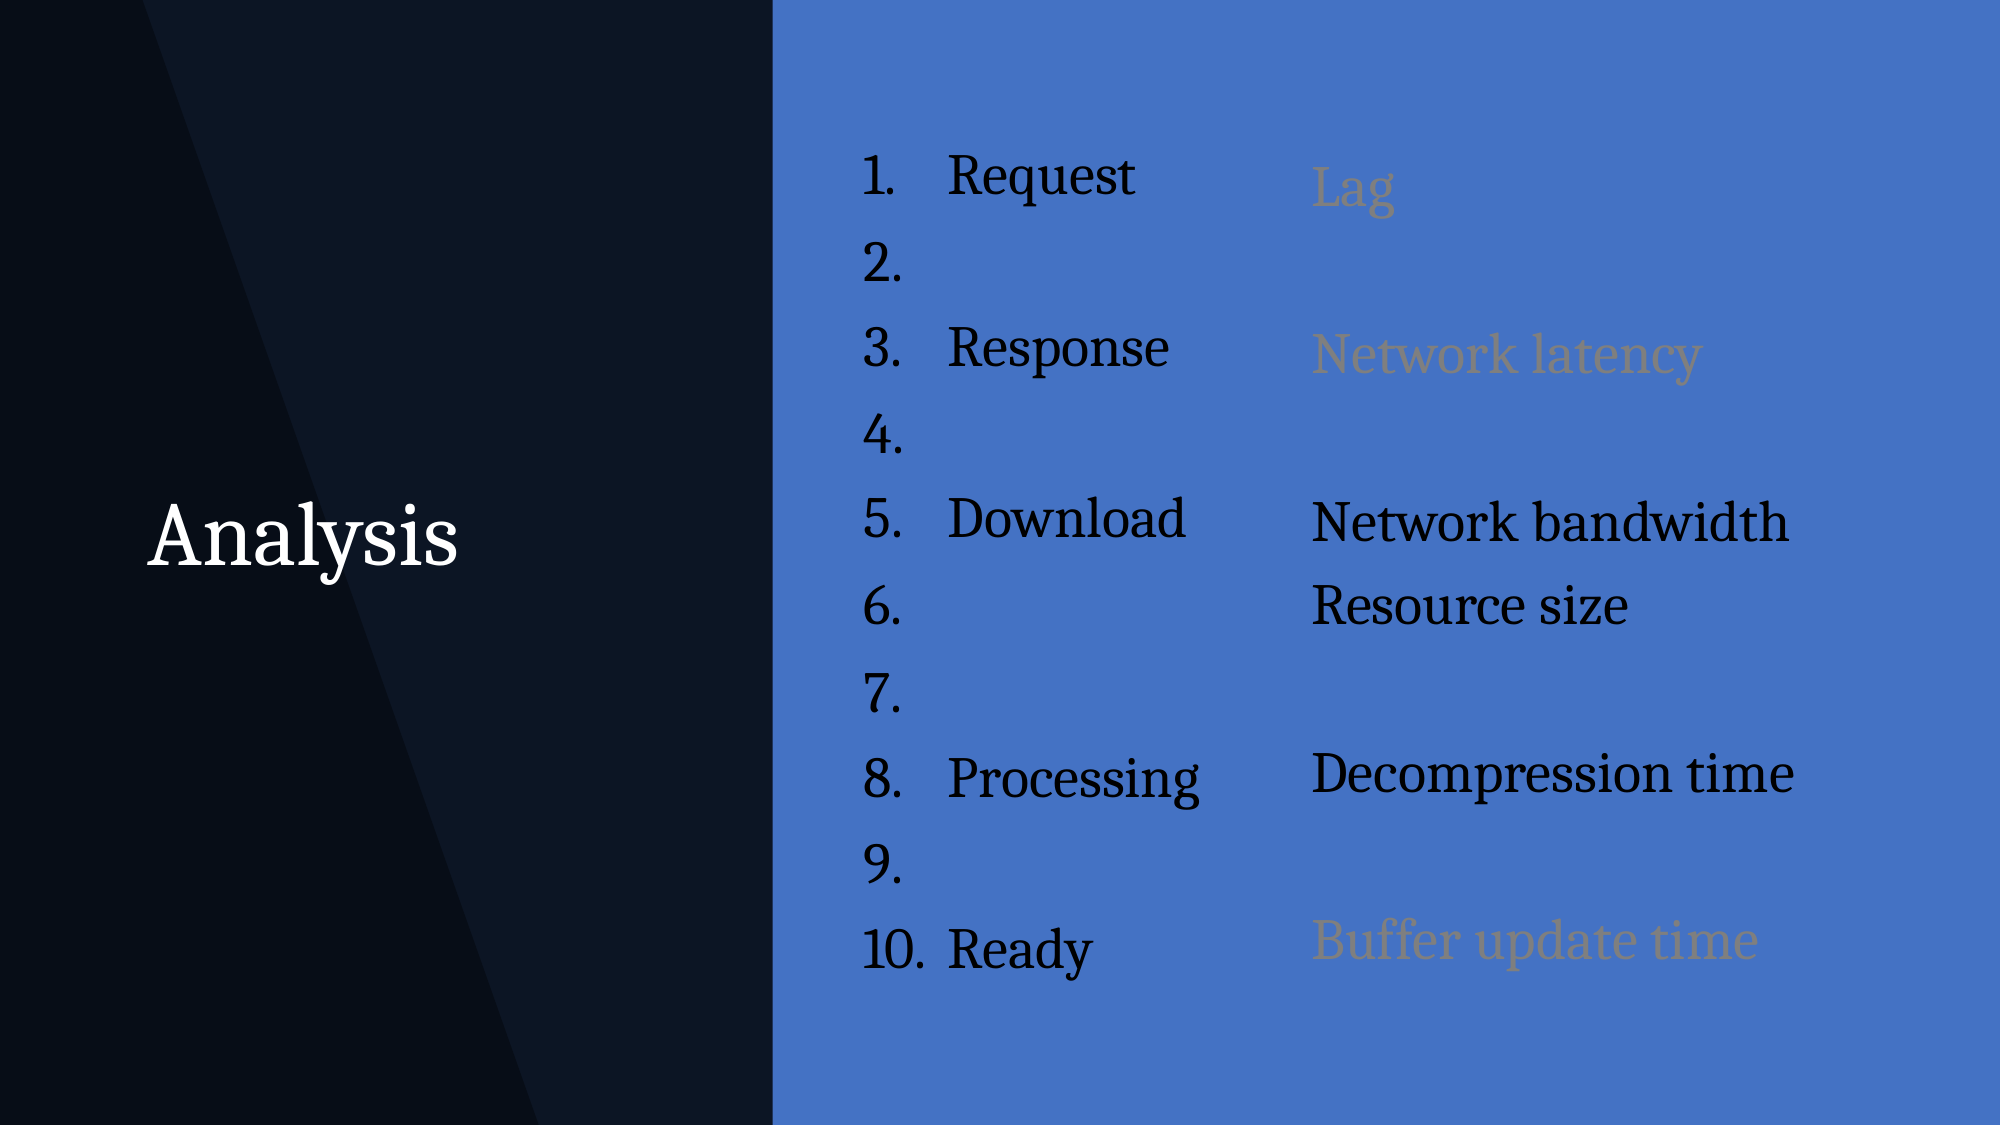

Request
Response
Download
Processing
Ready
Lag
Network latency
Network bandwidth
Resource size
Decompression time
Buffer update time
# Analysis